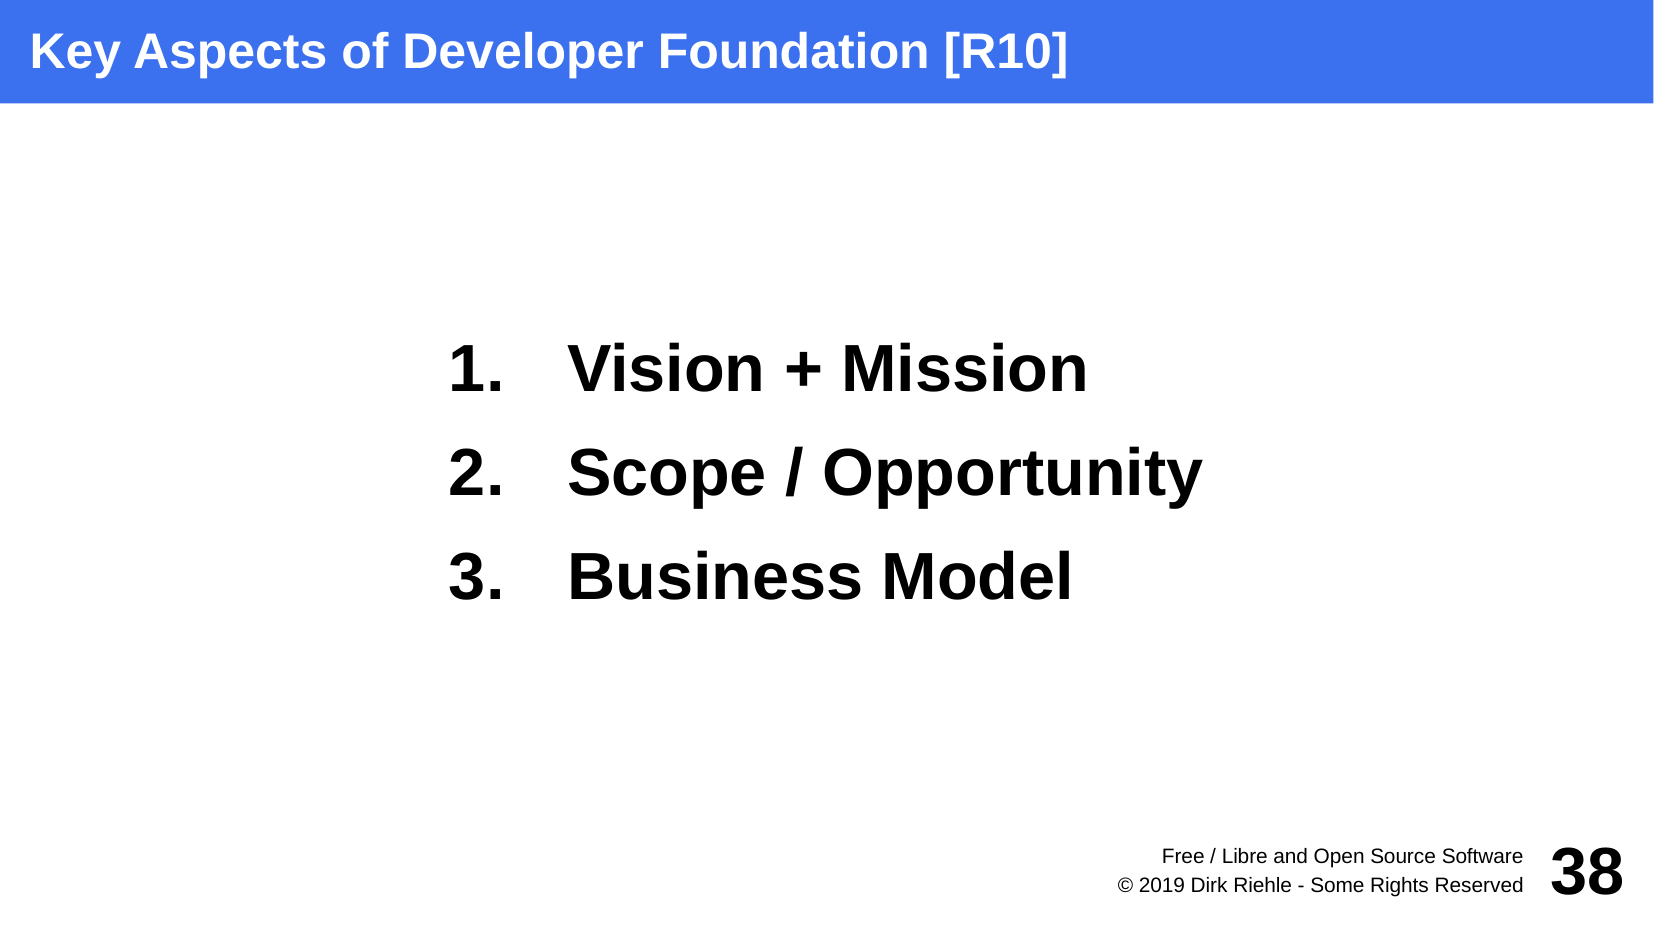

# Key Aspects of Developer Foundation [R10]
Vision + Mission
Scope / Opportunity
Business Model
Free / Libre and Open Source Software
38
© 2019 Dirk Riehle - Some Rights Reserved